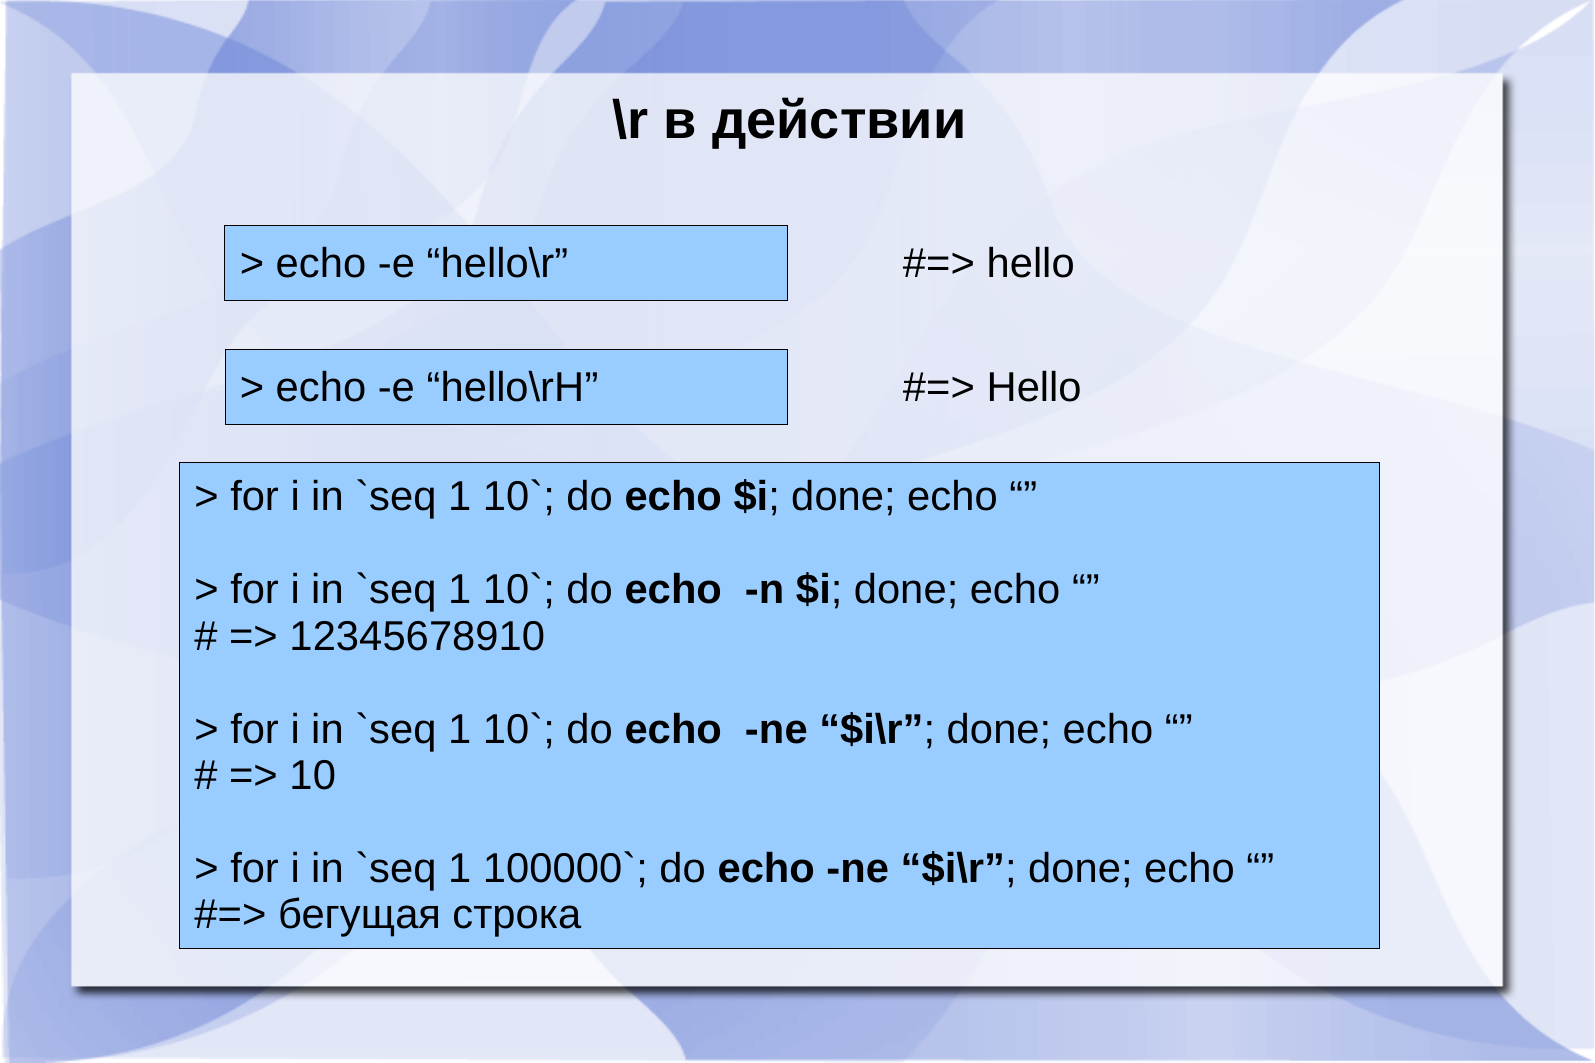

# \r в действии
> echo -e “hello\r”
#=> hello
> echo -e “hello\rH”
#=> Hello
> for i in `seq 1 10`; do echo $i; done; echo “”
> for i in `seq 1 10`; do echo -n $i; done; echo “”
# => 12345678910
> for i in `seq 1 10`; do echo -ne “$i\r”; done; echo “”
# => 10
> for i in `seq 1 100000`; do echo -ne “$i\r”; done; echo “”
#=> бегущая строка